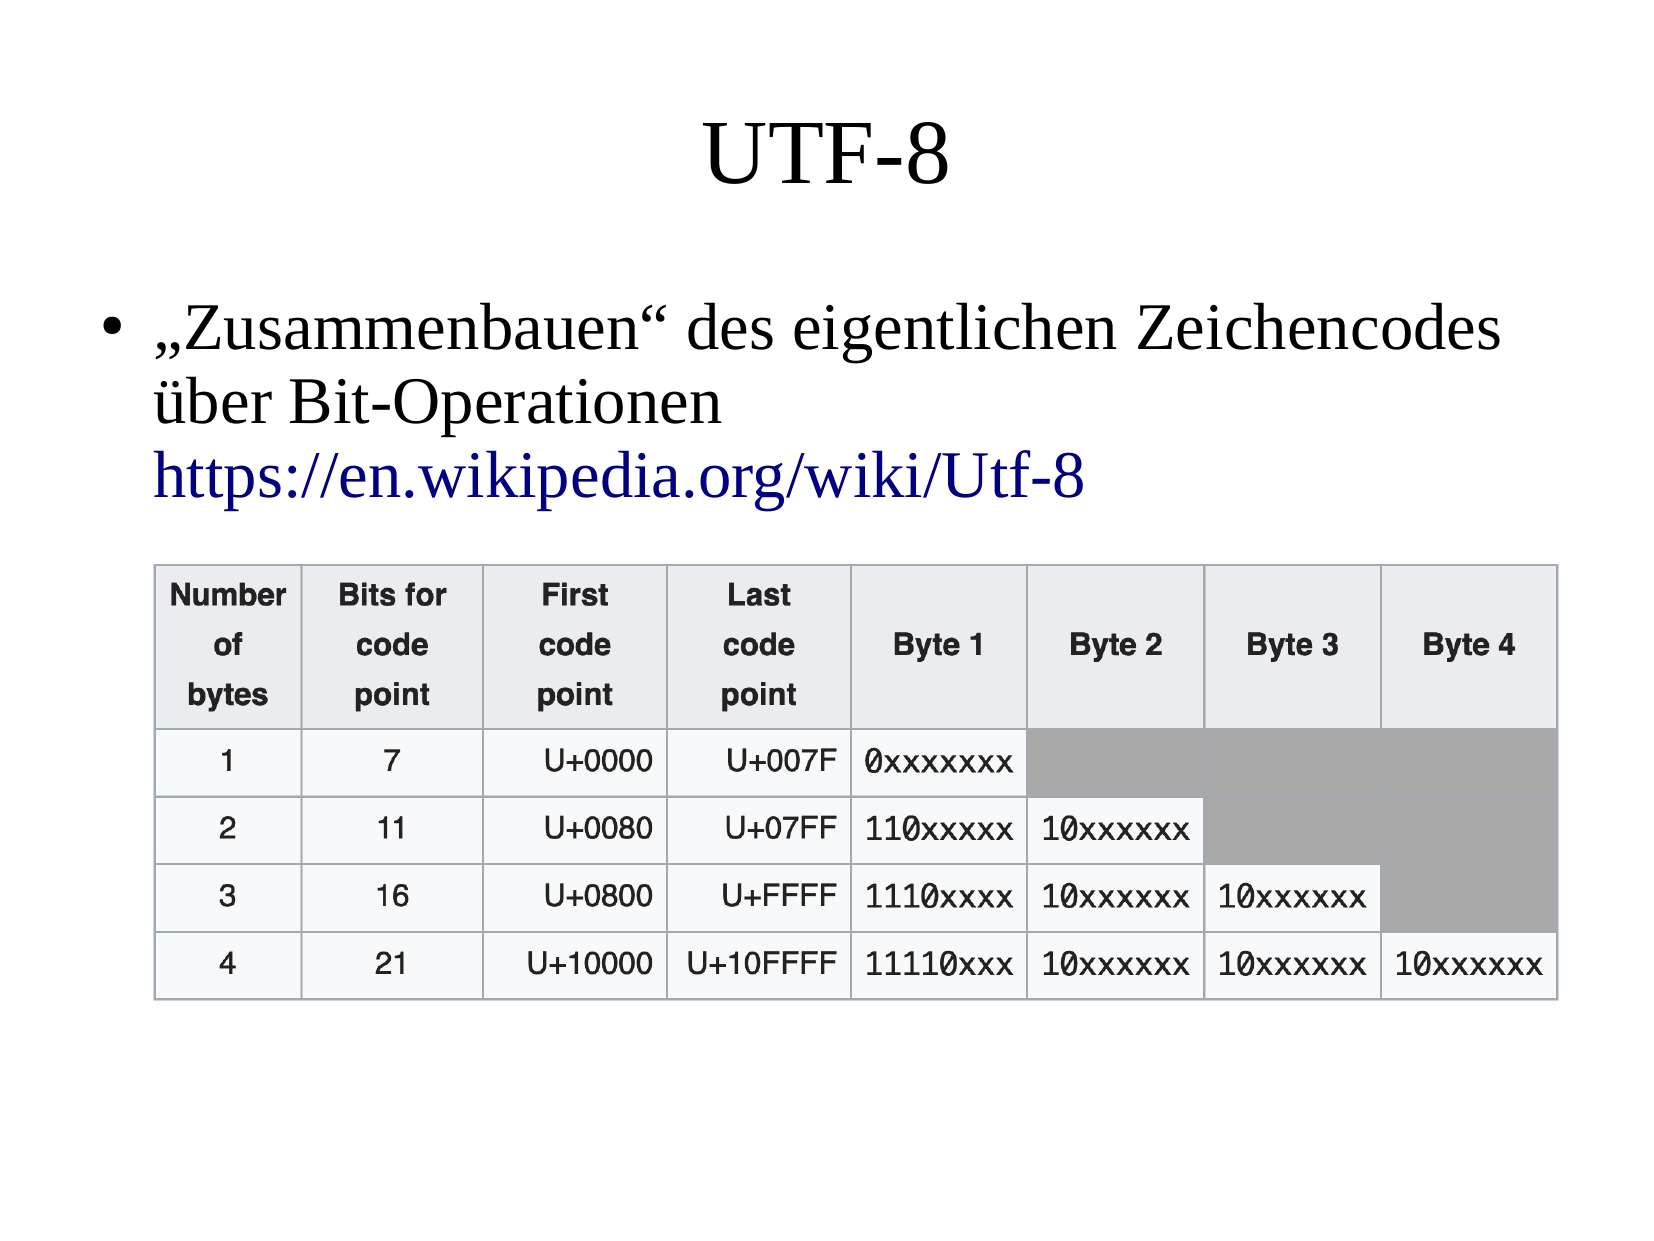

# UTF-8
„Zusammenbauen“ des eigentlichen Zeichencodes über Bit-Operationen
https://en.wikipedia.org/wiki/Utf-8